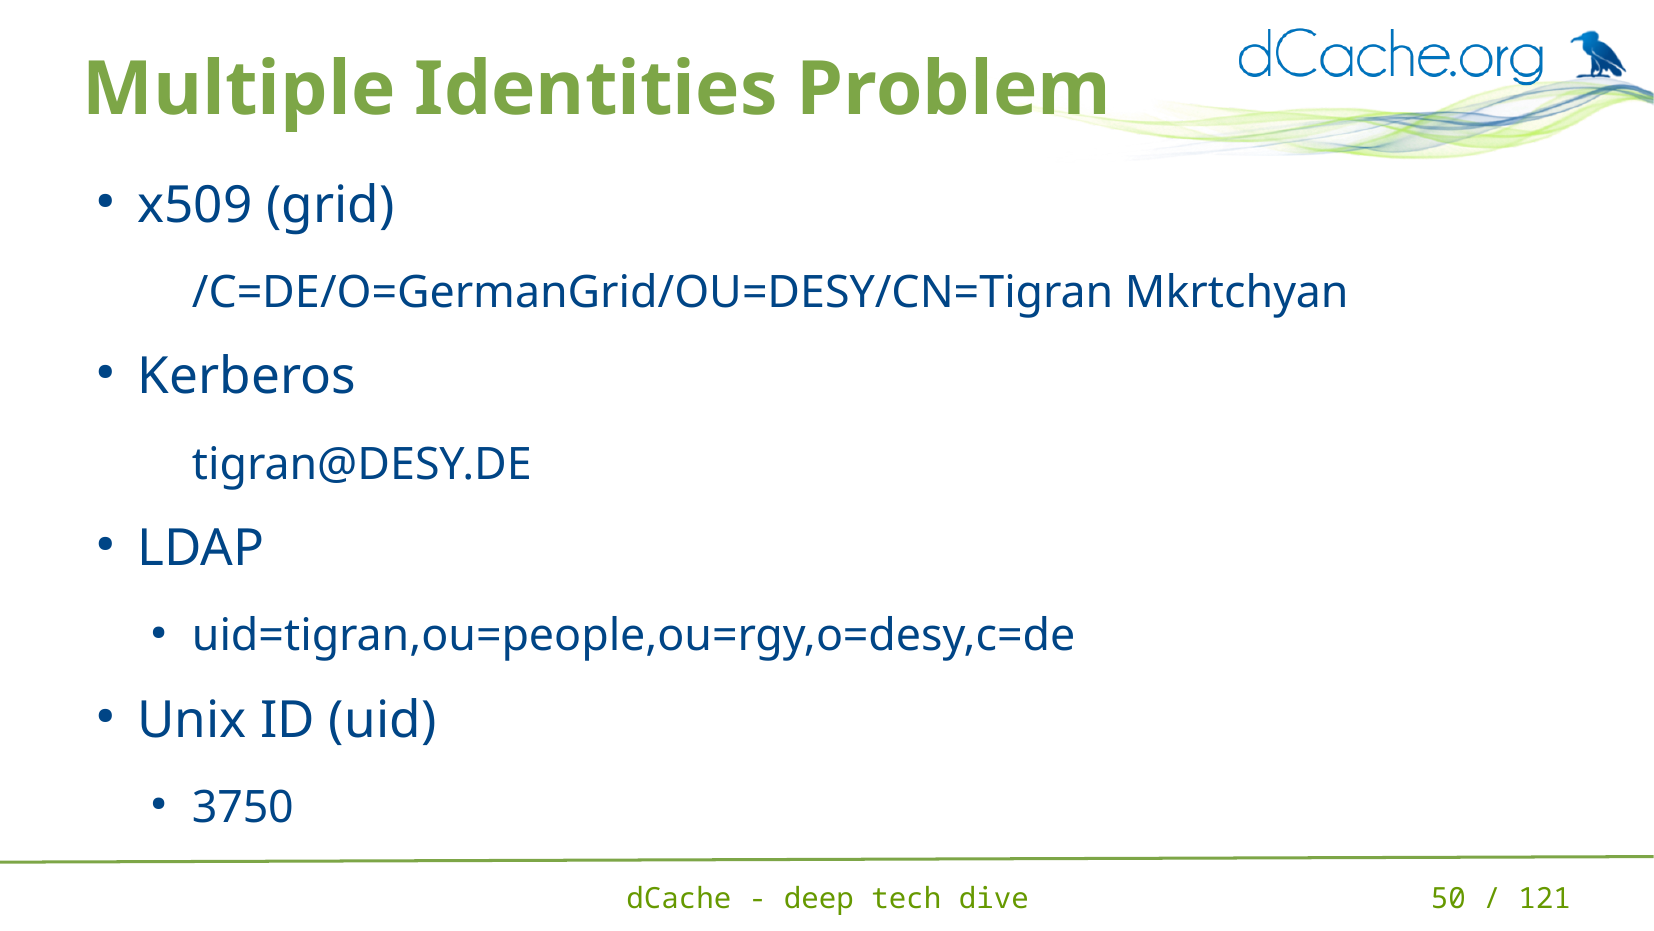

# Multiple Identities Problem
x509 (grid)
/C=DE/O=GermanGrid/OU=DESY/CN=Tigran Mkrtchyan
Kerberos
tigran@DESY.DE
LDAP
uid=tigran,ou=people,ou=rgy,o=desy,c=de
Unix ID (uid)
3750
dCache - deep tech dive
50